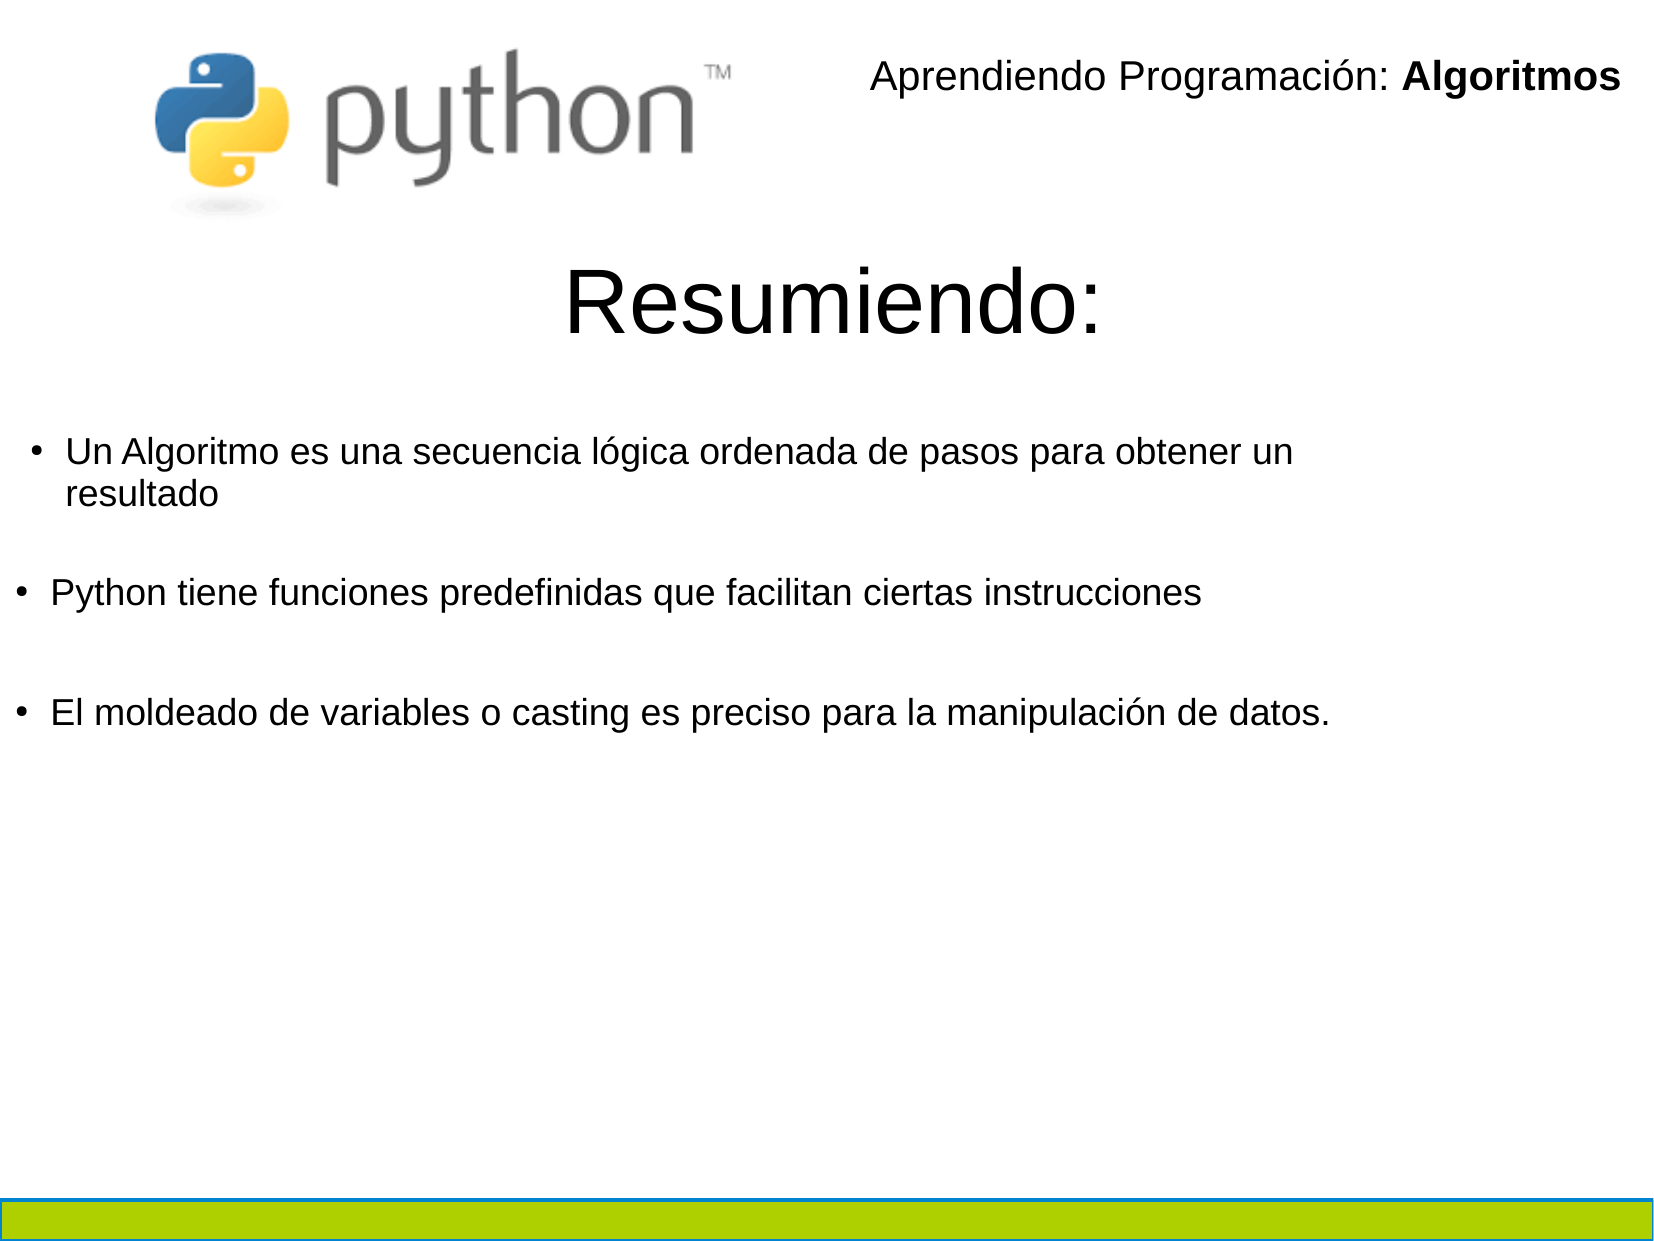

Aprendiendo Programación: Algoritmos
# Resumiendo:
Un Algoritmo es una secuencia lógica ordenada de pasos para obtener un resultado
Python tiene funciones predefinidas que facilitan ciertas instrucciones
El moldeado de variables o casting es preciso para la manipulación de datos.